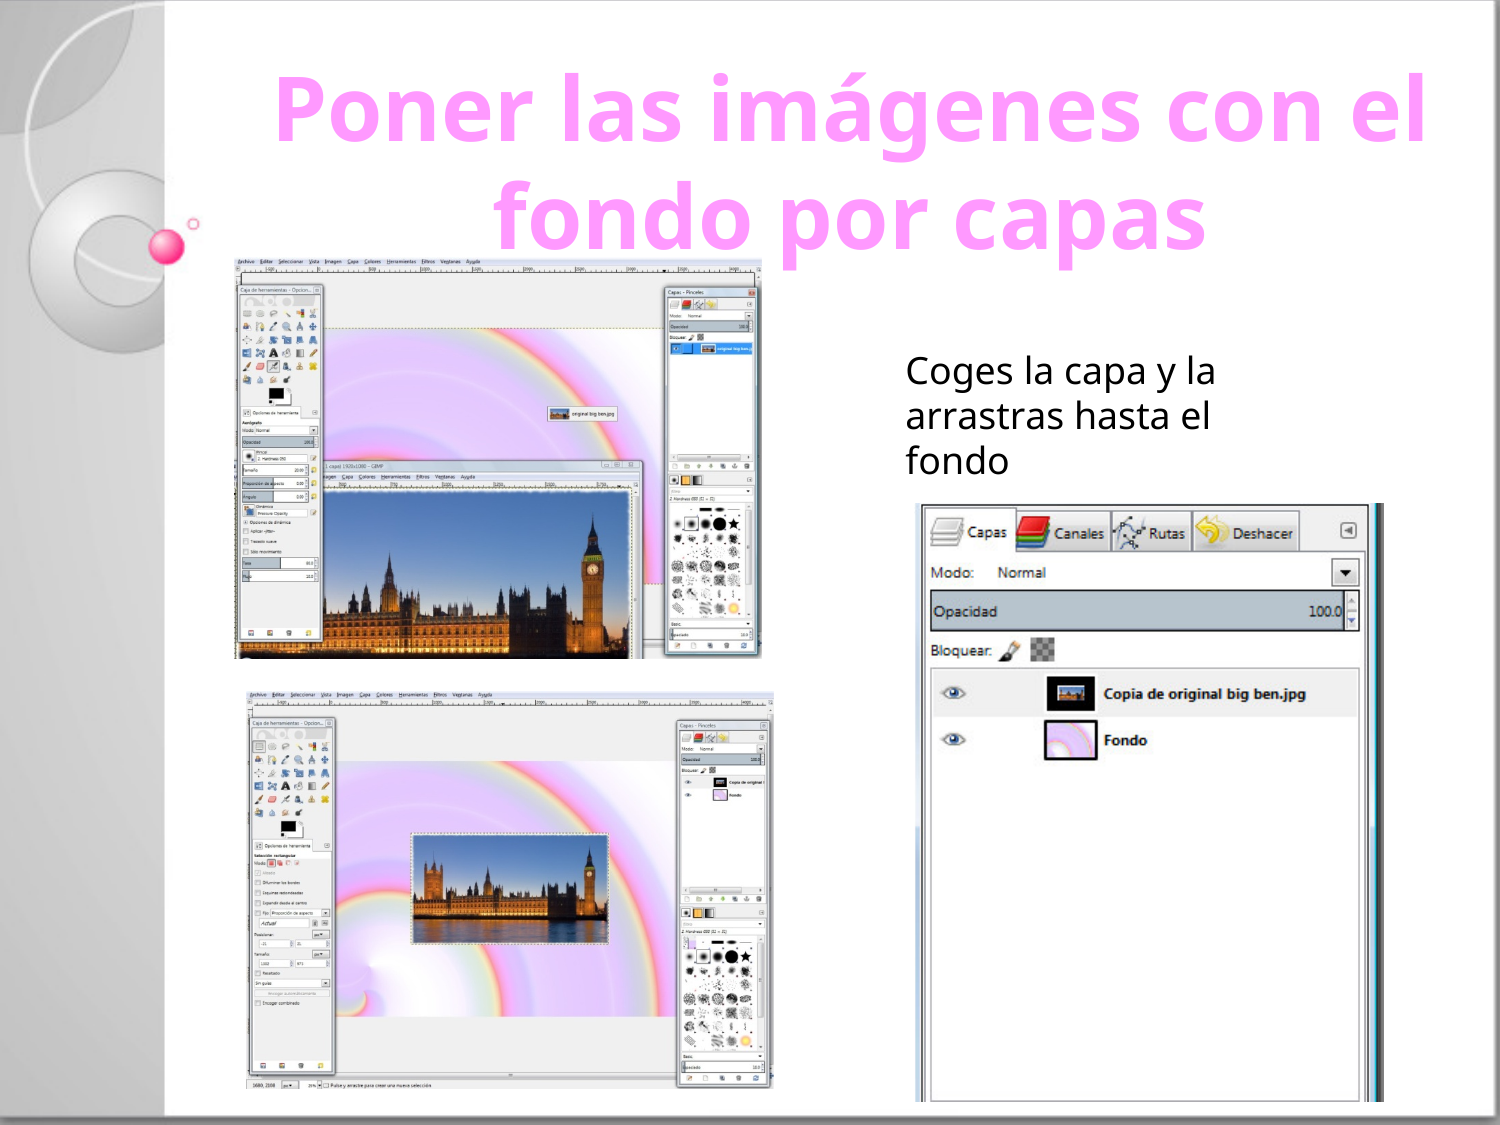

# Poner las imágenes con el fondo por capas
Coges la capa y la arrastras hasta el fondo